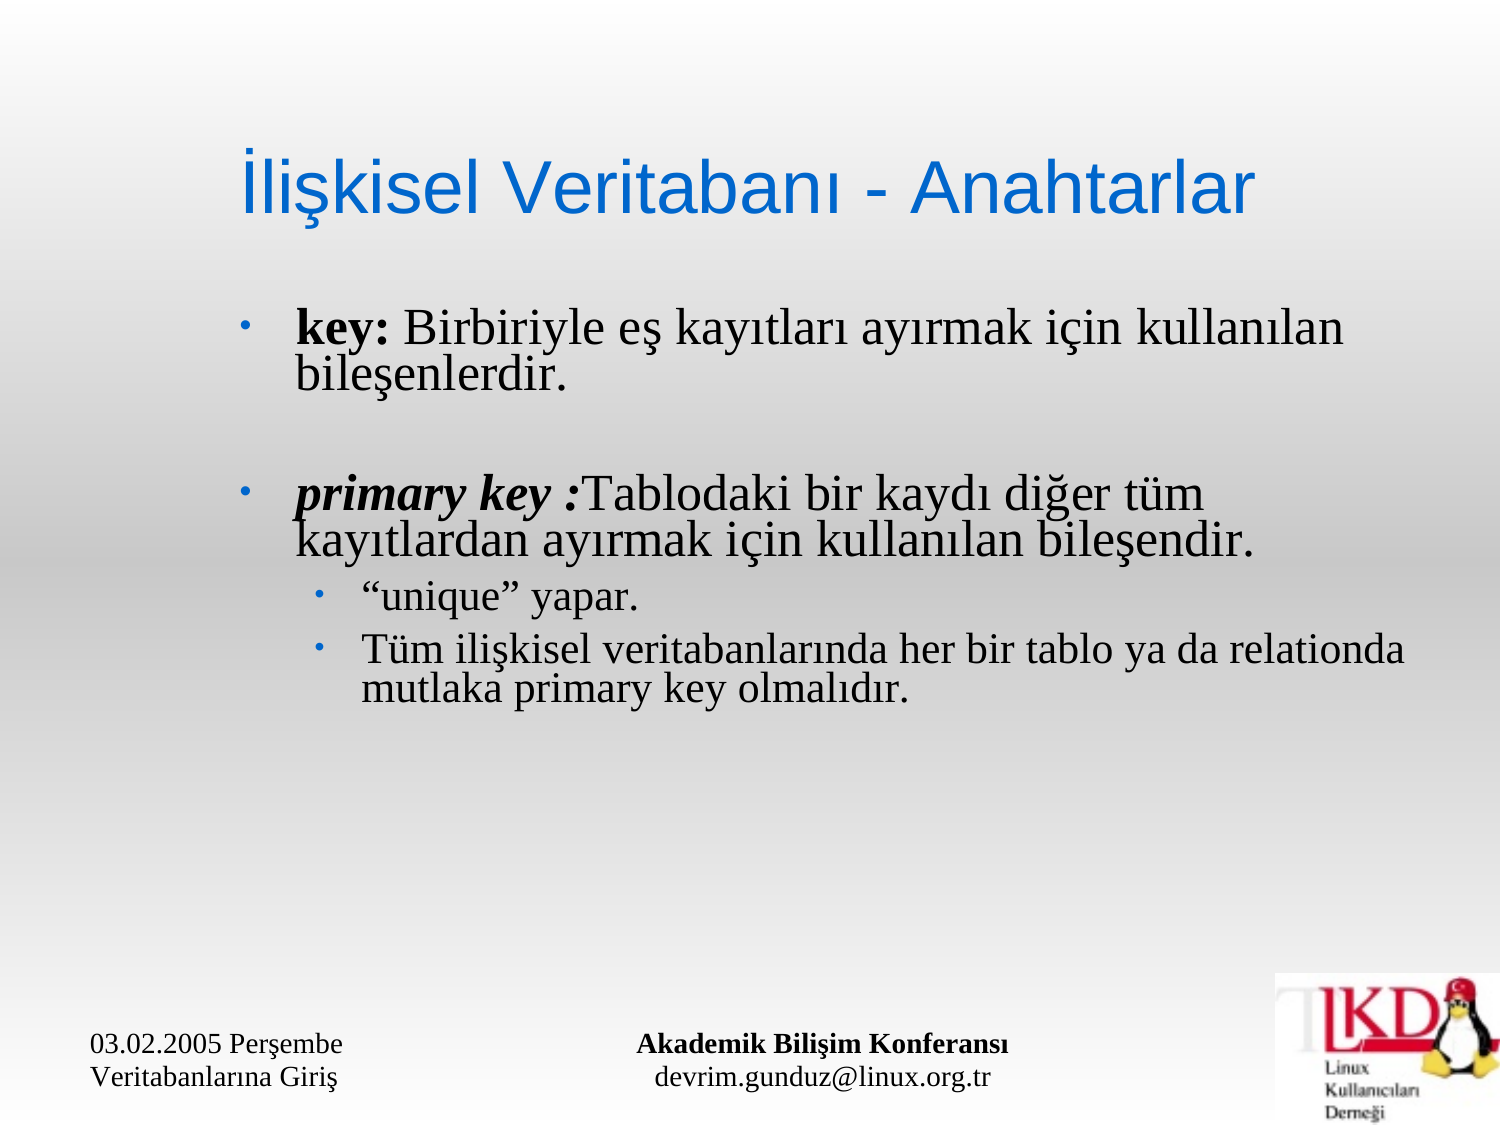

# İlişkisel Veritabanı - Anahtarlar
key: Birbiriyle eş kayıtları ayırmak için kullanılan bileşenlerdir.
primary key :Tablodaki bir kaydı diğer tüm kayıtlardan ayırmak için kullanılan bileşendir.
“unique” yapar.
Tüm ilişkisel veritabanlarında her bir tablo ya da relationda mutlaka primary key olmalıdır.